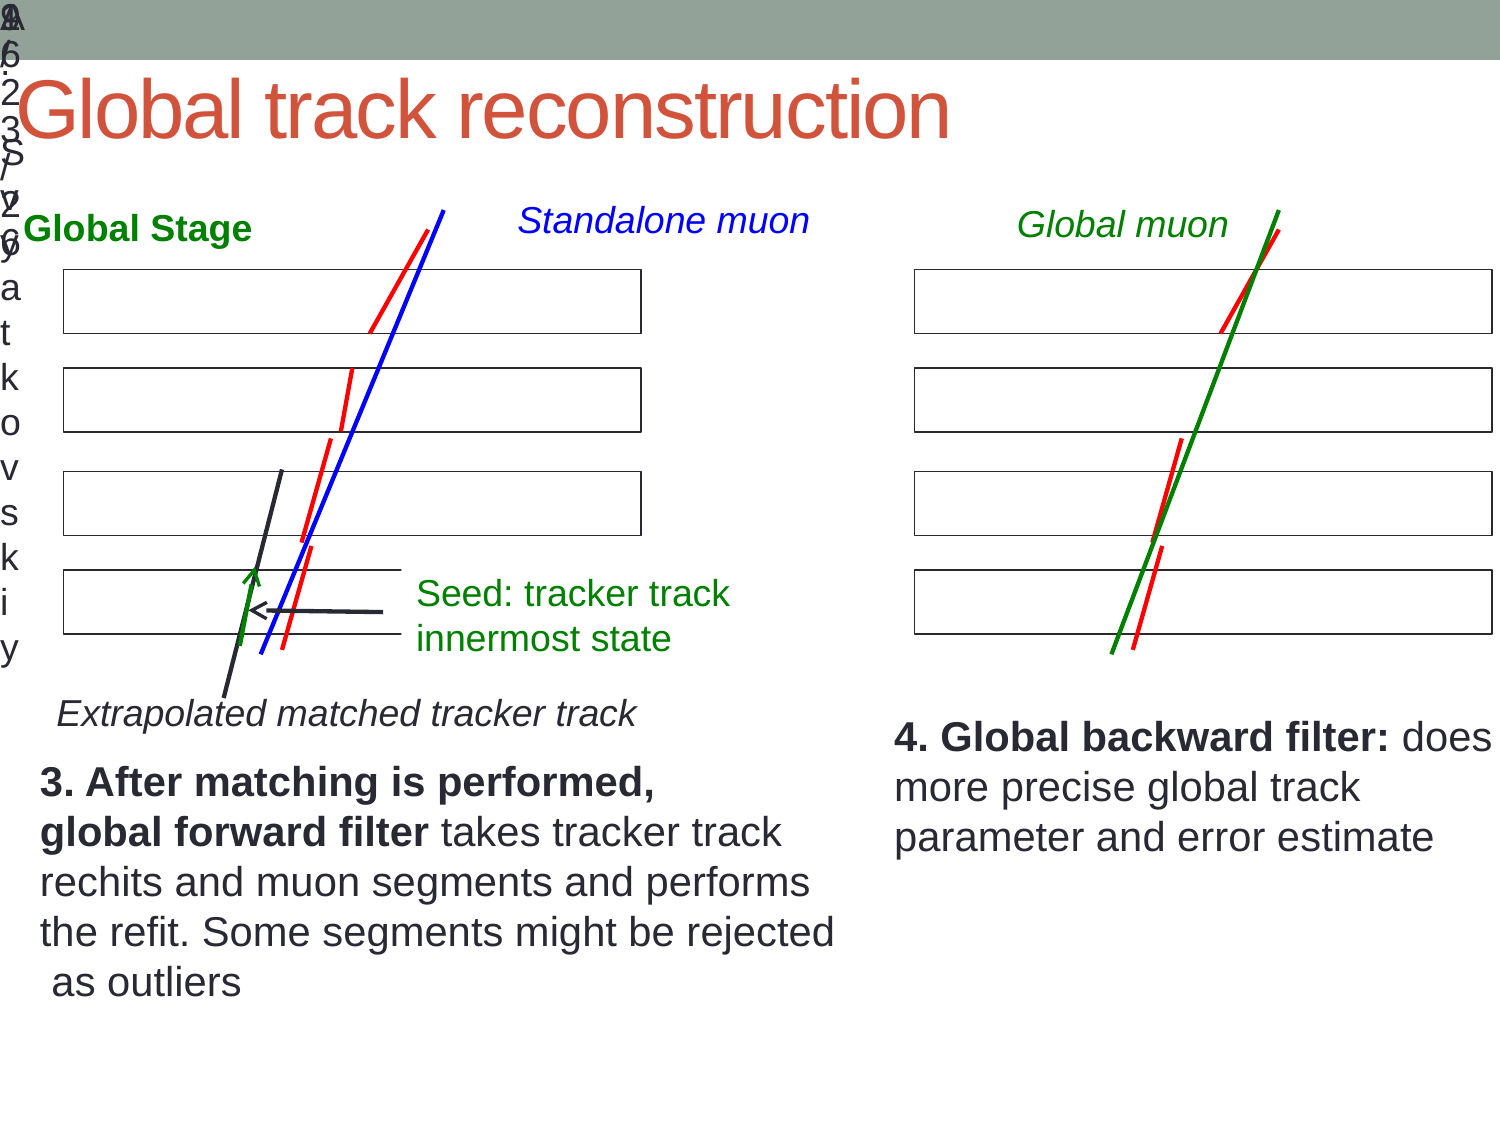

A. Svyatkovskiy
# Global track reconstruction
Standalone muon
Global muon
Global Stage
Seed: tracker track
innermost state
Extrapolated matched tracker track
4. Global backward filter: does
more precise global track
parameter and error estimate
3. After matching is performed,
global forward filter takes tracker track
rechits and muon segments and performs
the refit. Some segments might be rejected
 as outliers